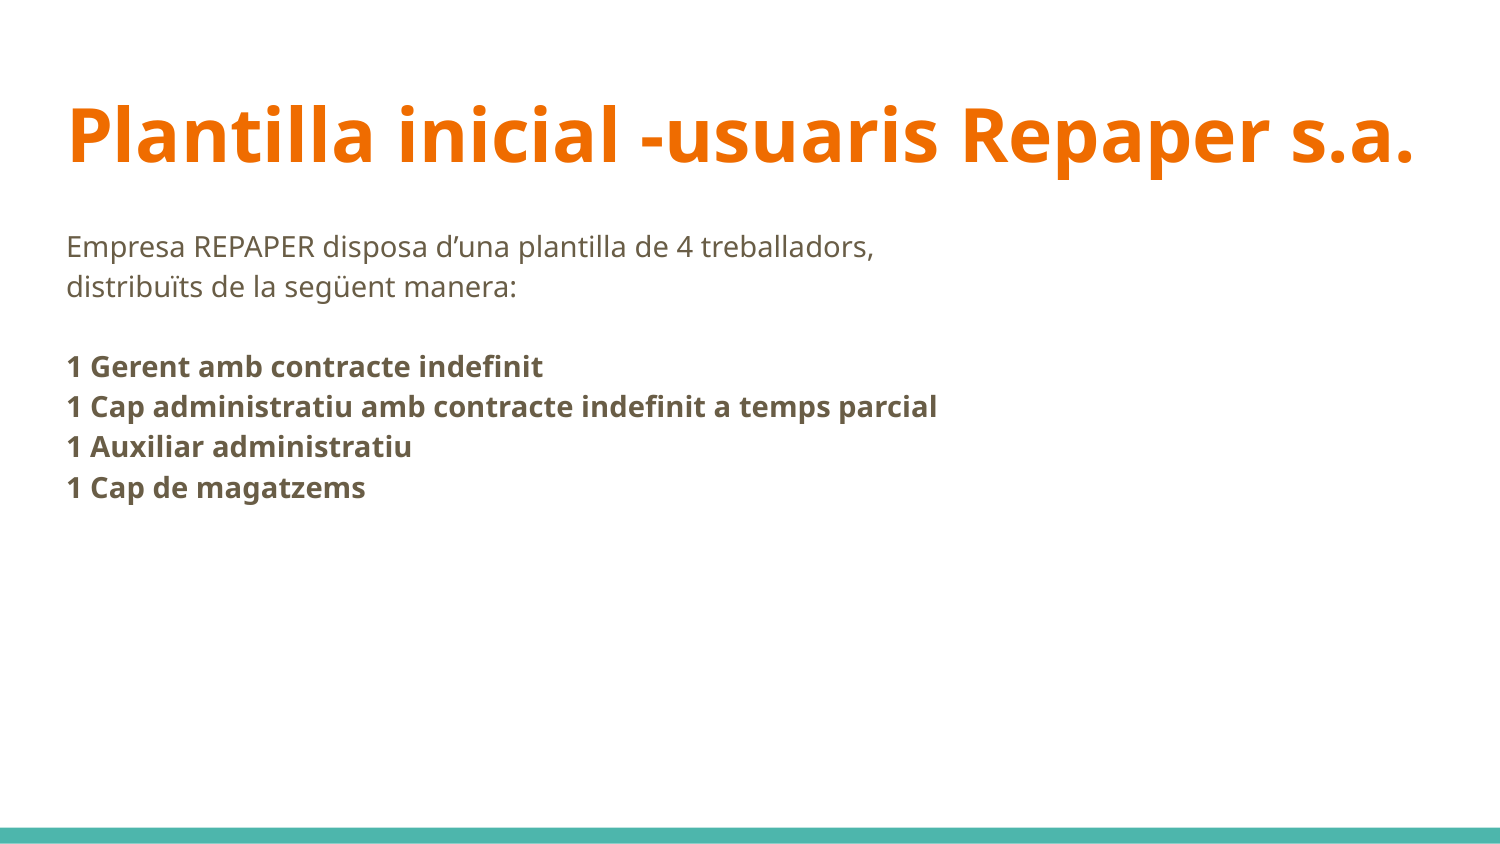

# Plantilla inicial -usuaris Repaper s.a.
Empresa REPAPER disposa d’una plantilla de 4 treballadors,
distribuïts de la següent manera:
1 Gerent amb contracte indefinit
1 Cap administratiu amb contracte indefinit a temps parcial
1 Auxiliar administratiu
1 Cap de magatzems